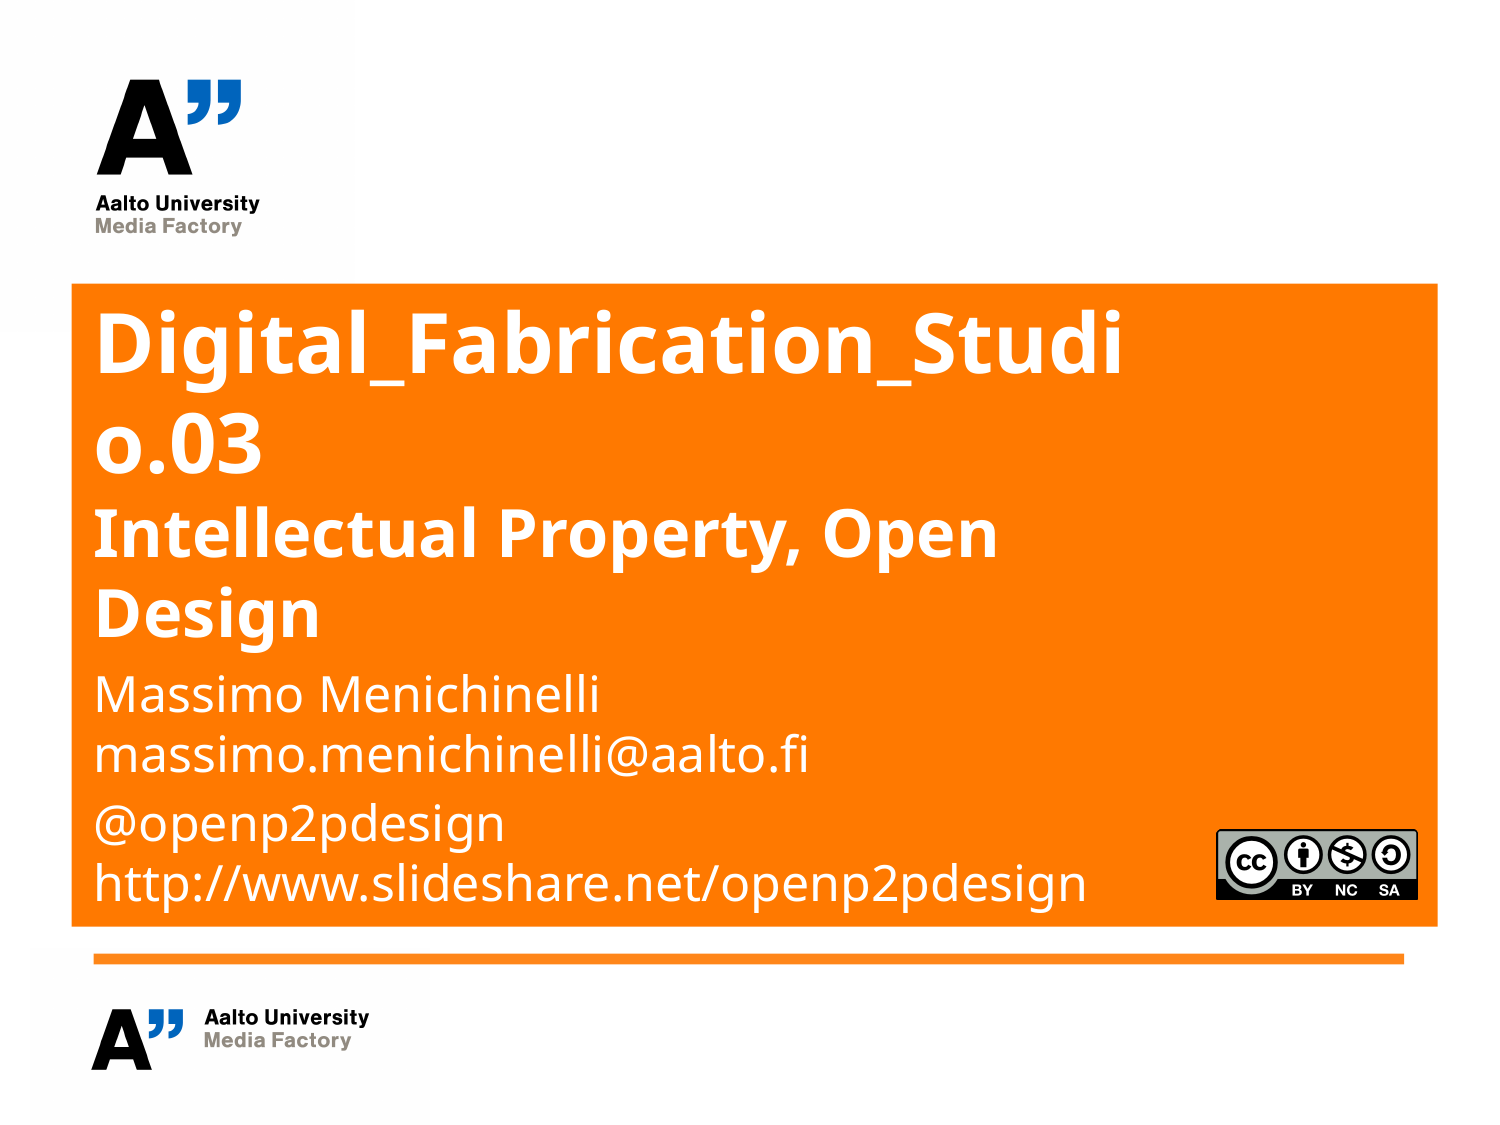

Digital_Fabrication_Studio.03
Intellectual Property, Open Design
Massimo Menichinelli
massimo.menichinelli@aalto.fi
@openp2pdesign
http://www.slideshare.net/openp2pdesign
#